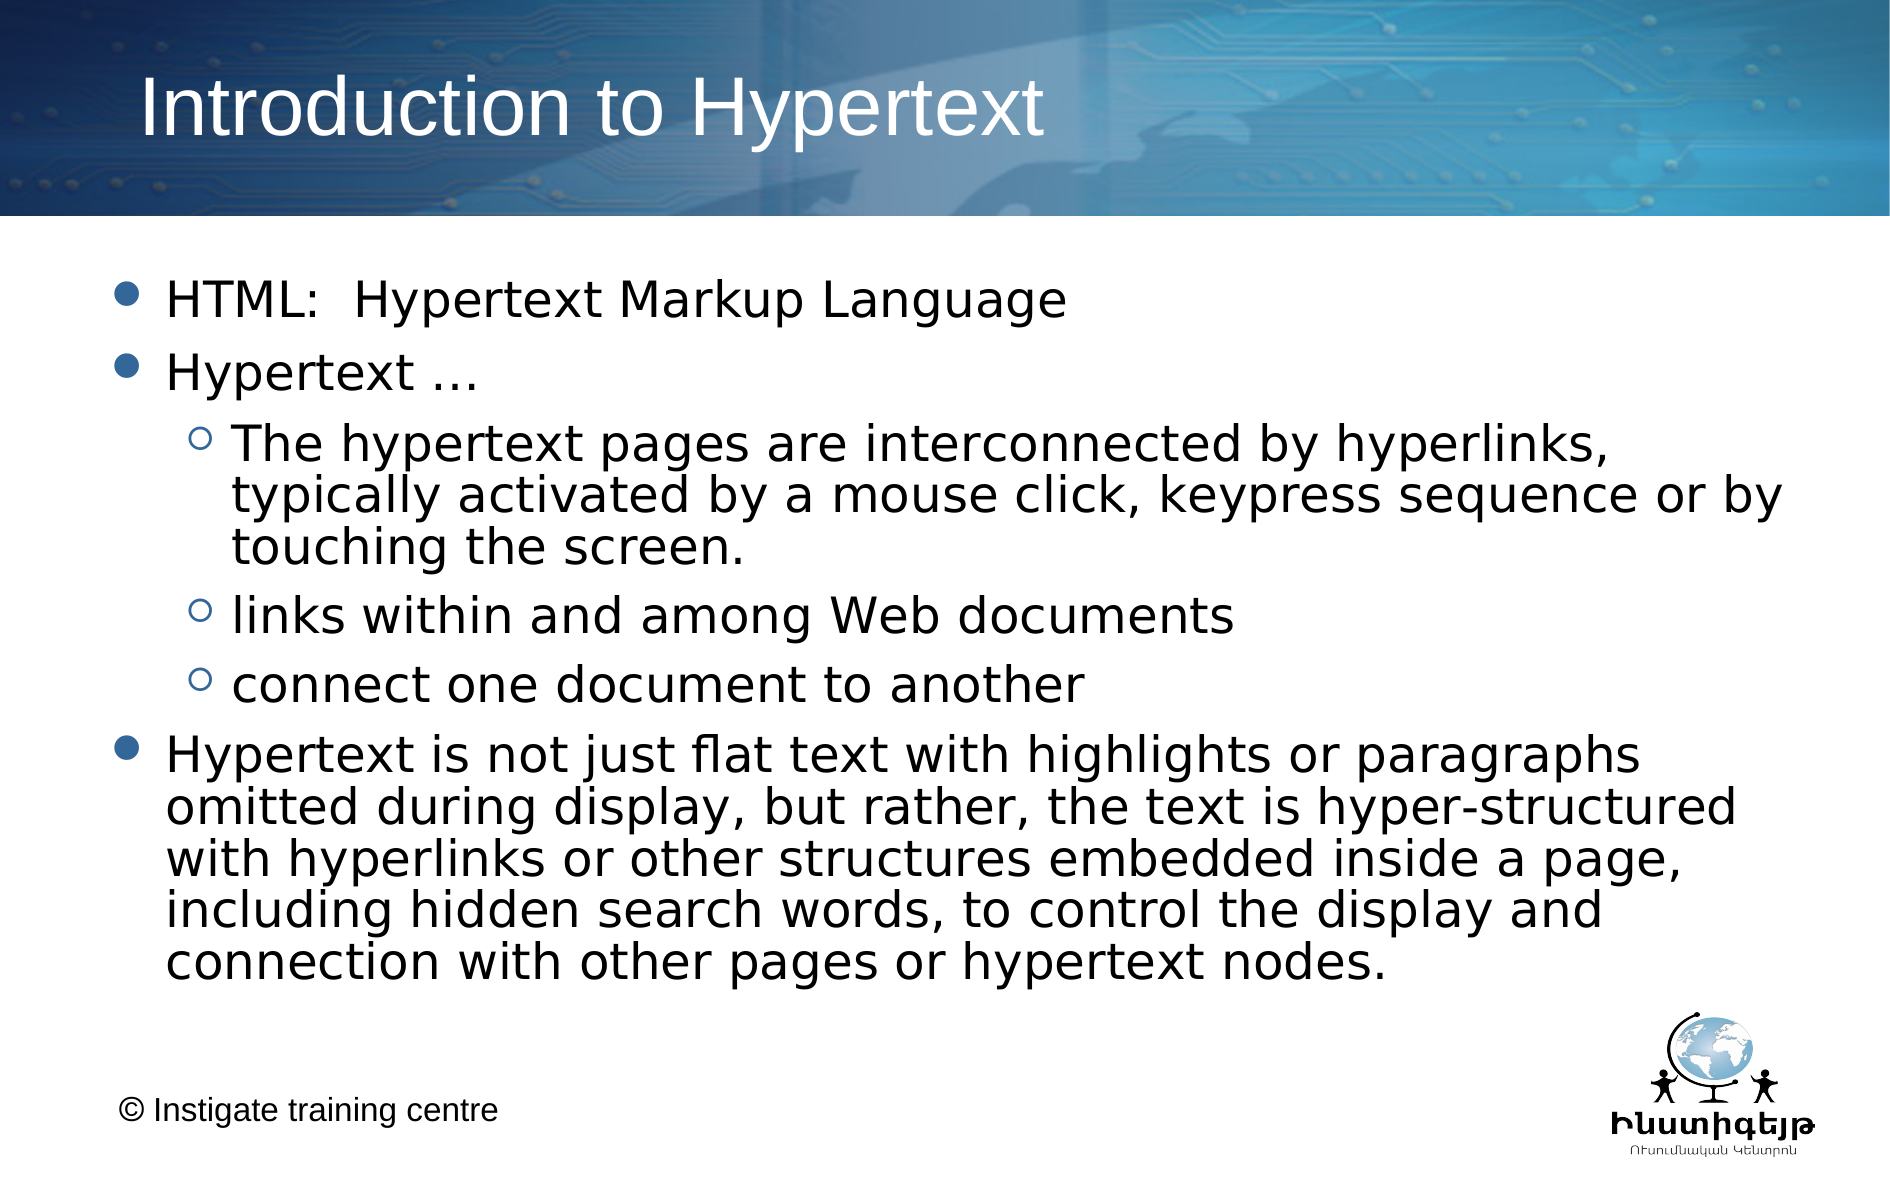

Introduction to Hypertext
# HTML: Hypertext Markup Language
Hypertext …
The hypertext pages are interconnected by hyperlinks, typically activated by a mouse click, keypress sequence or by touching the screen.
links within and among Web documents
connect one document to another
Hypertext is not just flat text with highlights or paragraphs omitted during display, but rather, the text is hyper-structured with hyperlinks or other structures embedded inside a page, including hidden search words, to control the display and connection with other pages or hypertext nodes.